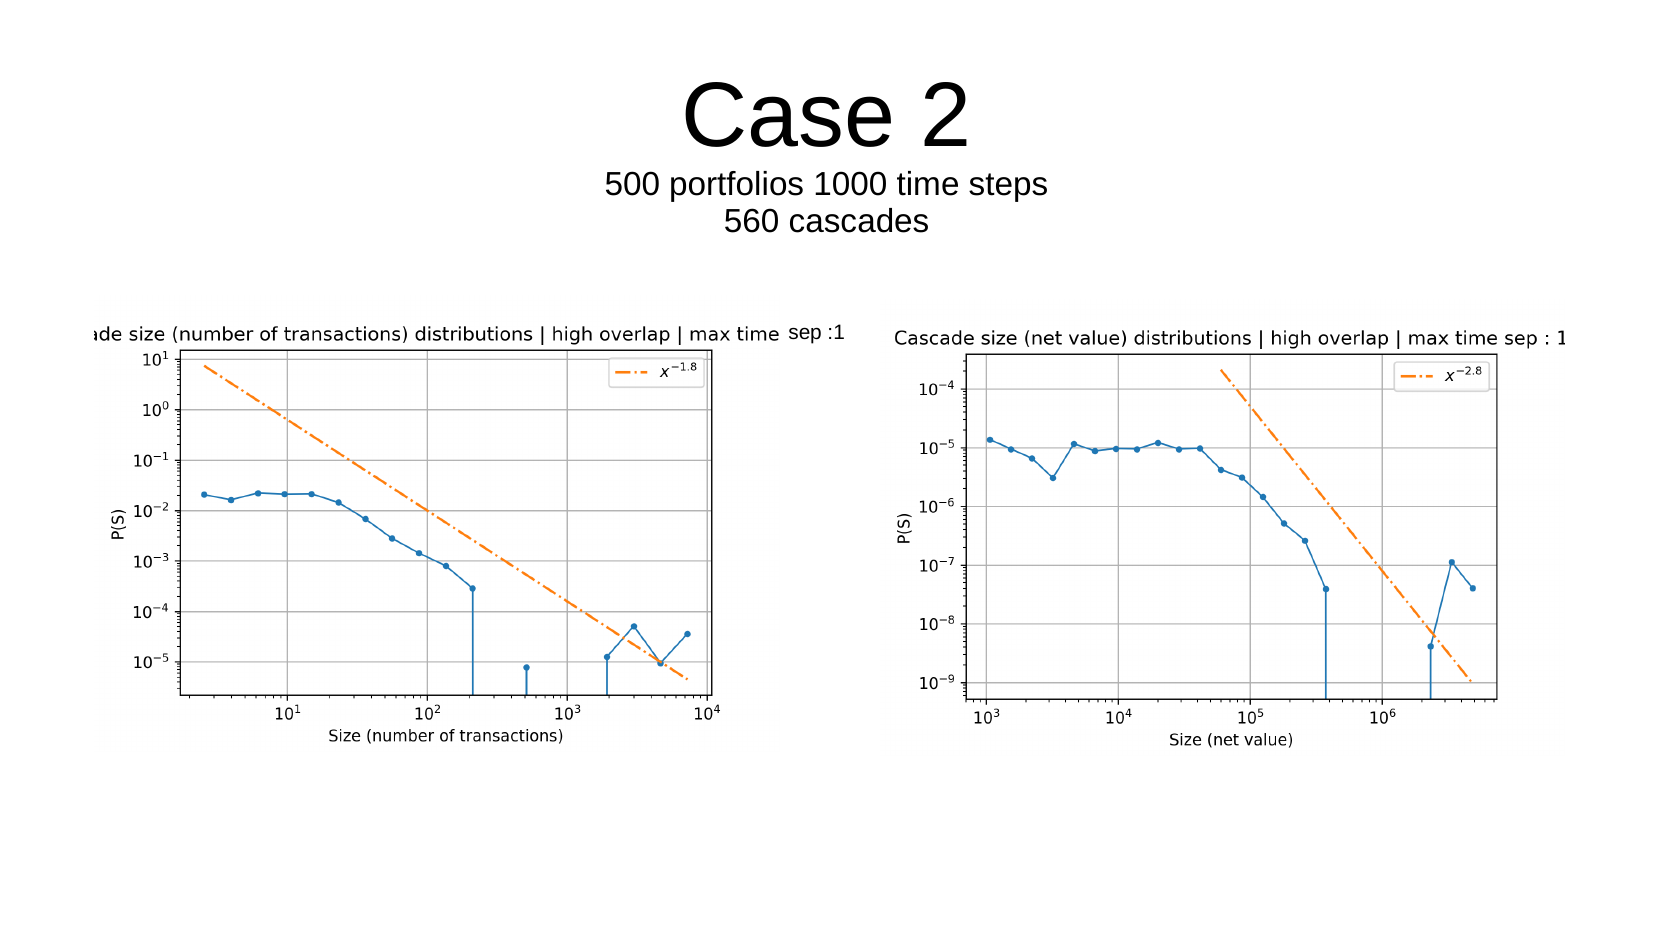

# Case 2
500 portfolios 1000 time steps
560 cascades
sep :1